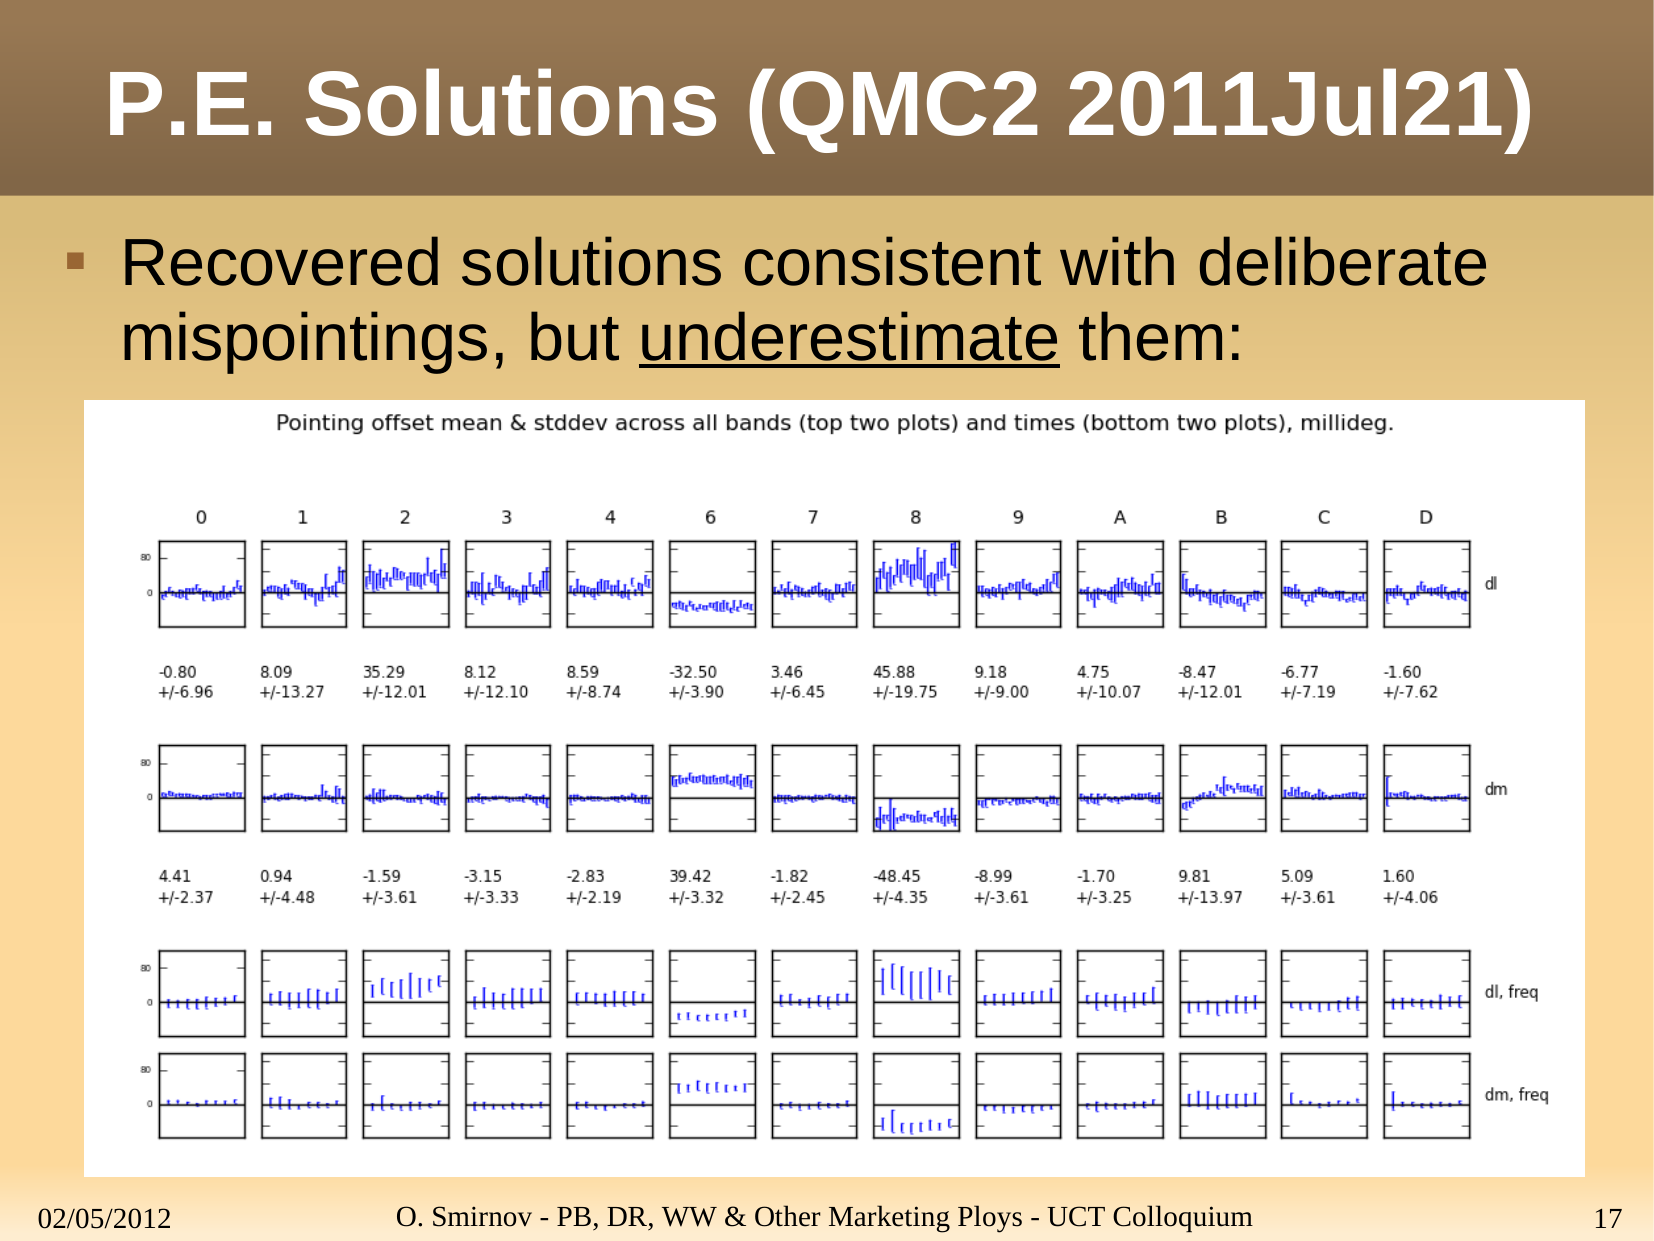

# P.E. Solutions (QMC2 2011Jul21)
Recovered solutions consistent with deliberate mispointings, but underestimate them:
O. Smirnov - PB, DR, WW & Other Marketing Ploys - UCT Colloquium
02/05/2012
17